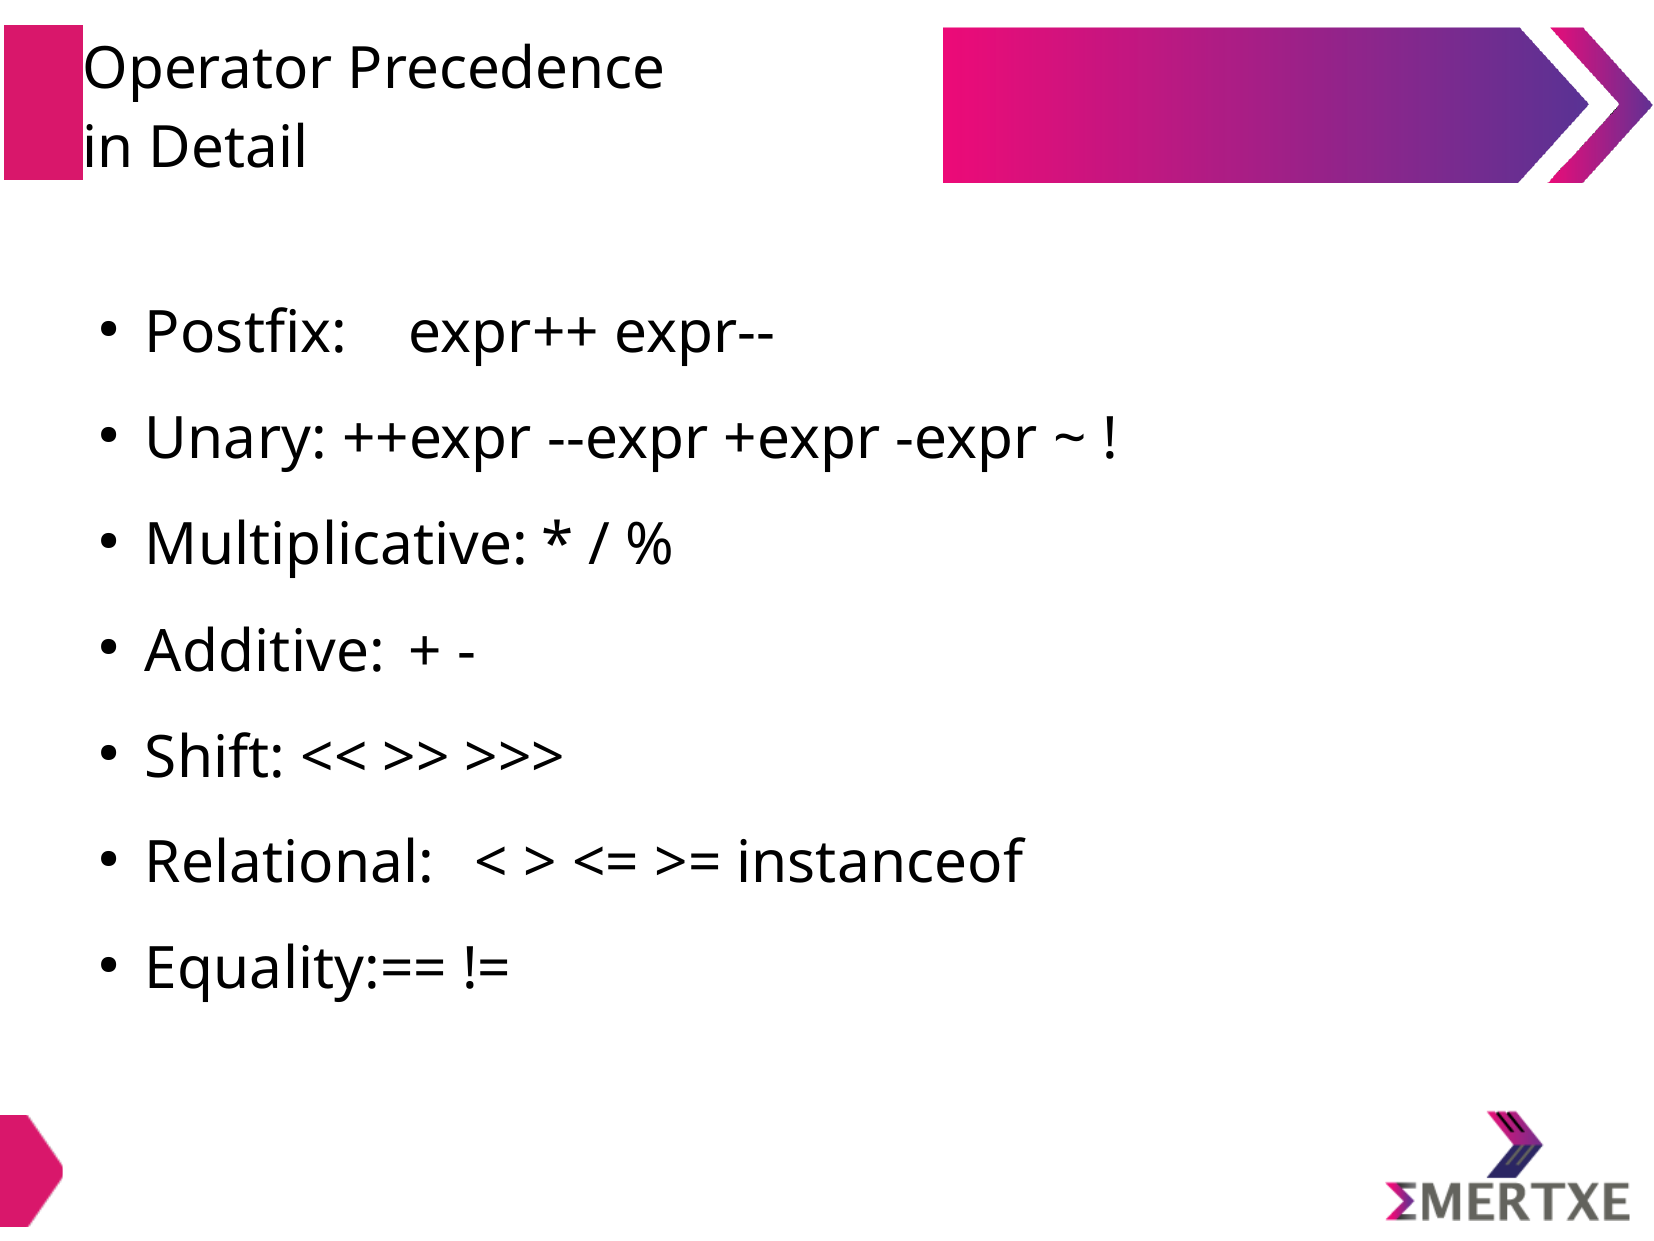

# Operator Precedence in Detail
Postfix: 	expr++ expr--
Unary: ++expr --expr +expr -expr ~ !
Multiplicative:	* / %
Additive:	+ -
Shift: << >> >>>
Relational:	< > <= >= instanceof
Equality:== !=